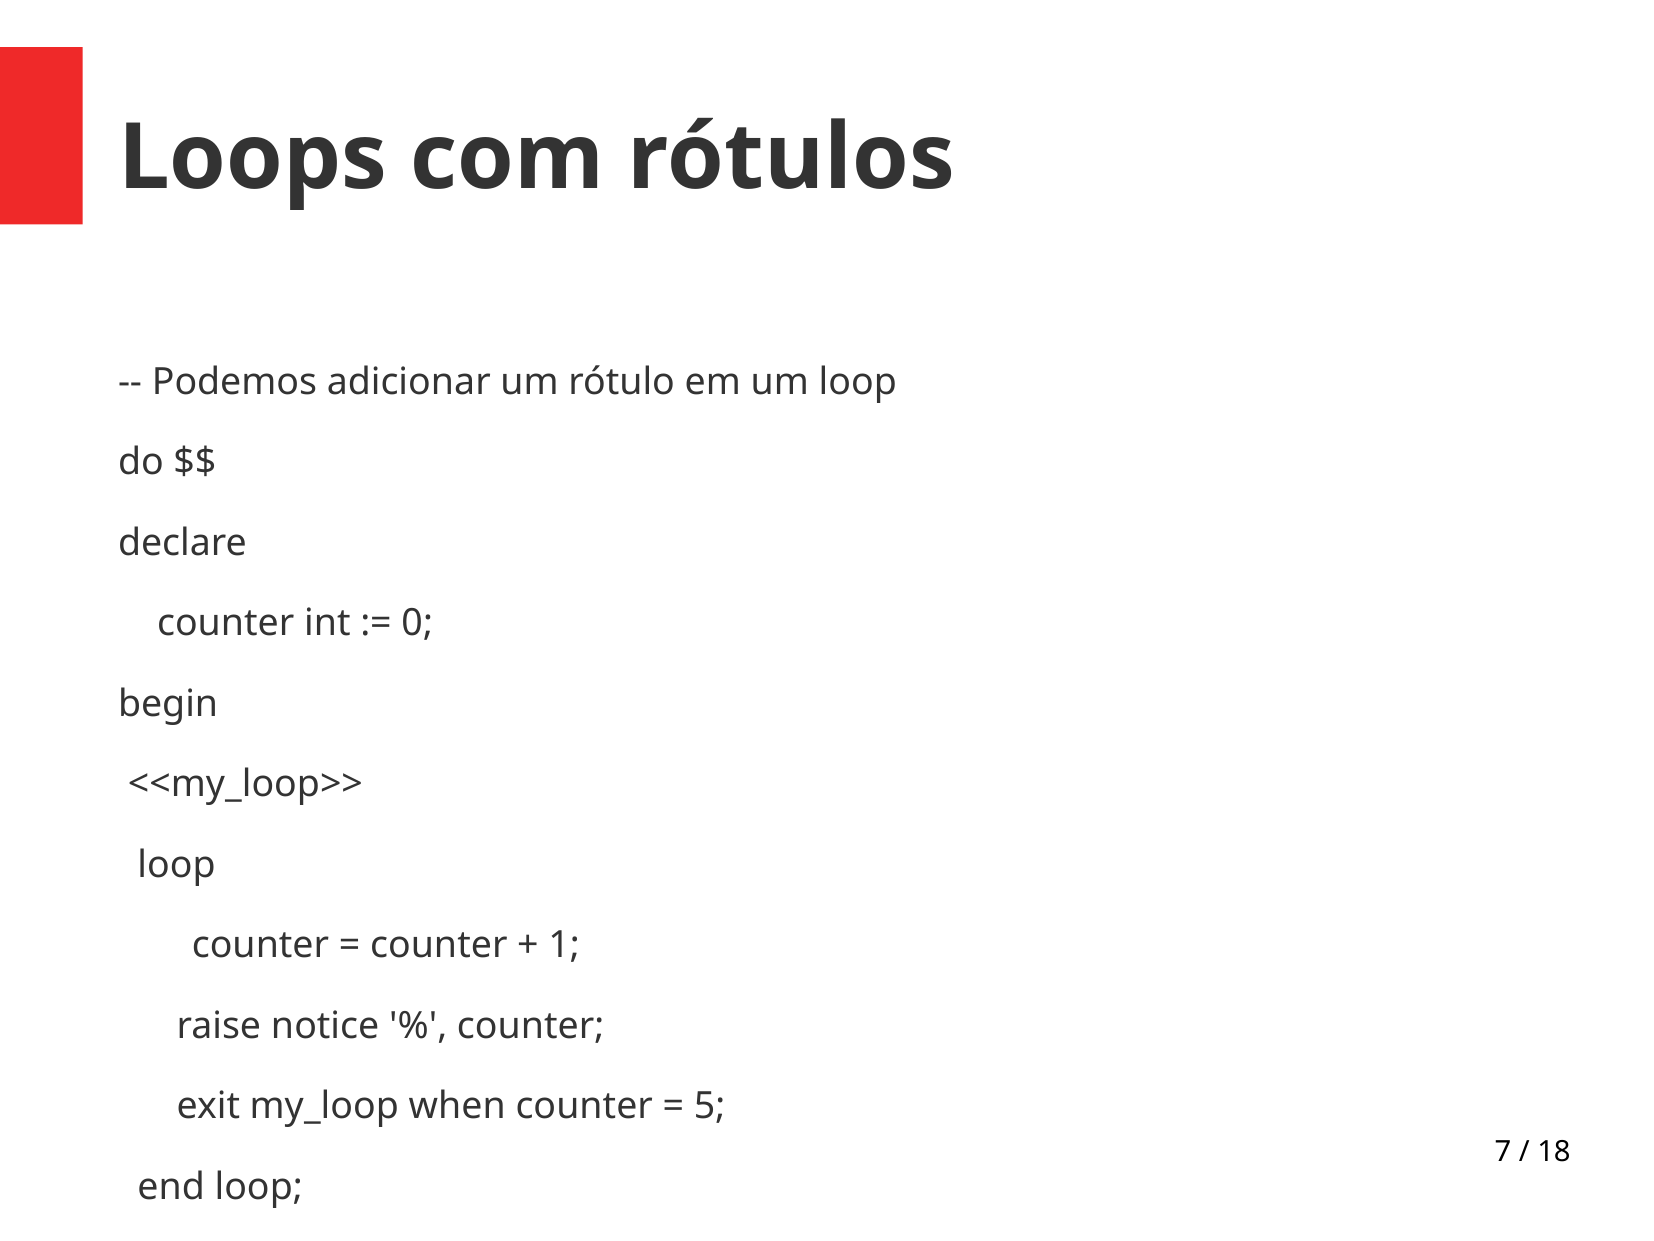

# Loops com rótulos
-- Podemos adicionar um rótulo em um loop
do $$
declare
 counter int := 0;
begin
 <<my_loop>>
 loop
 	counter = counter + 1;
 raise notice '%', counter;
 exit my_loop when counter = 5;
 end loop;
end $$;
7